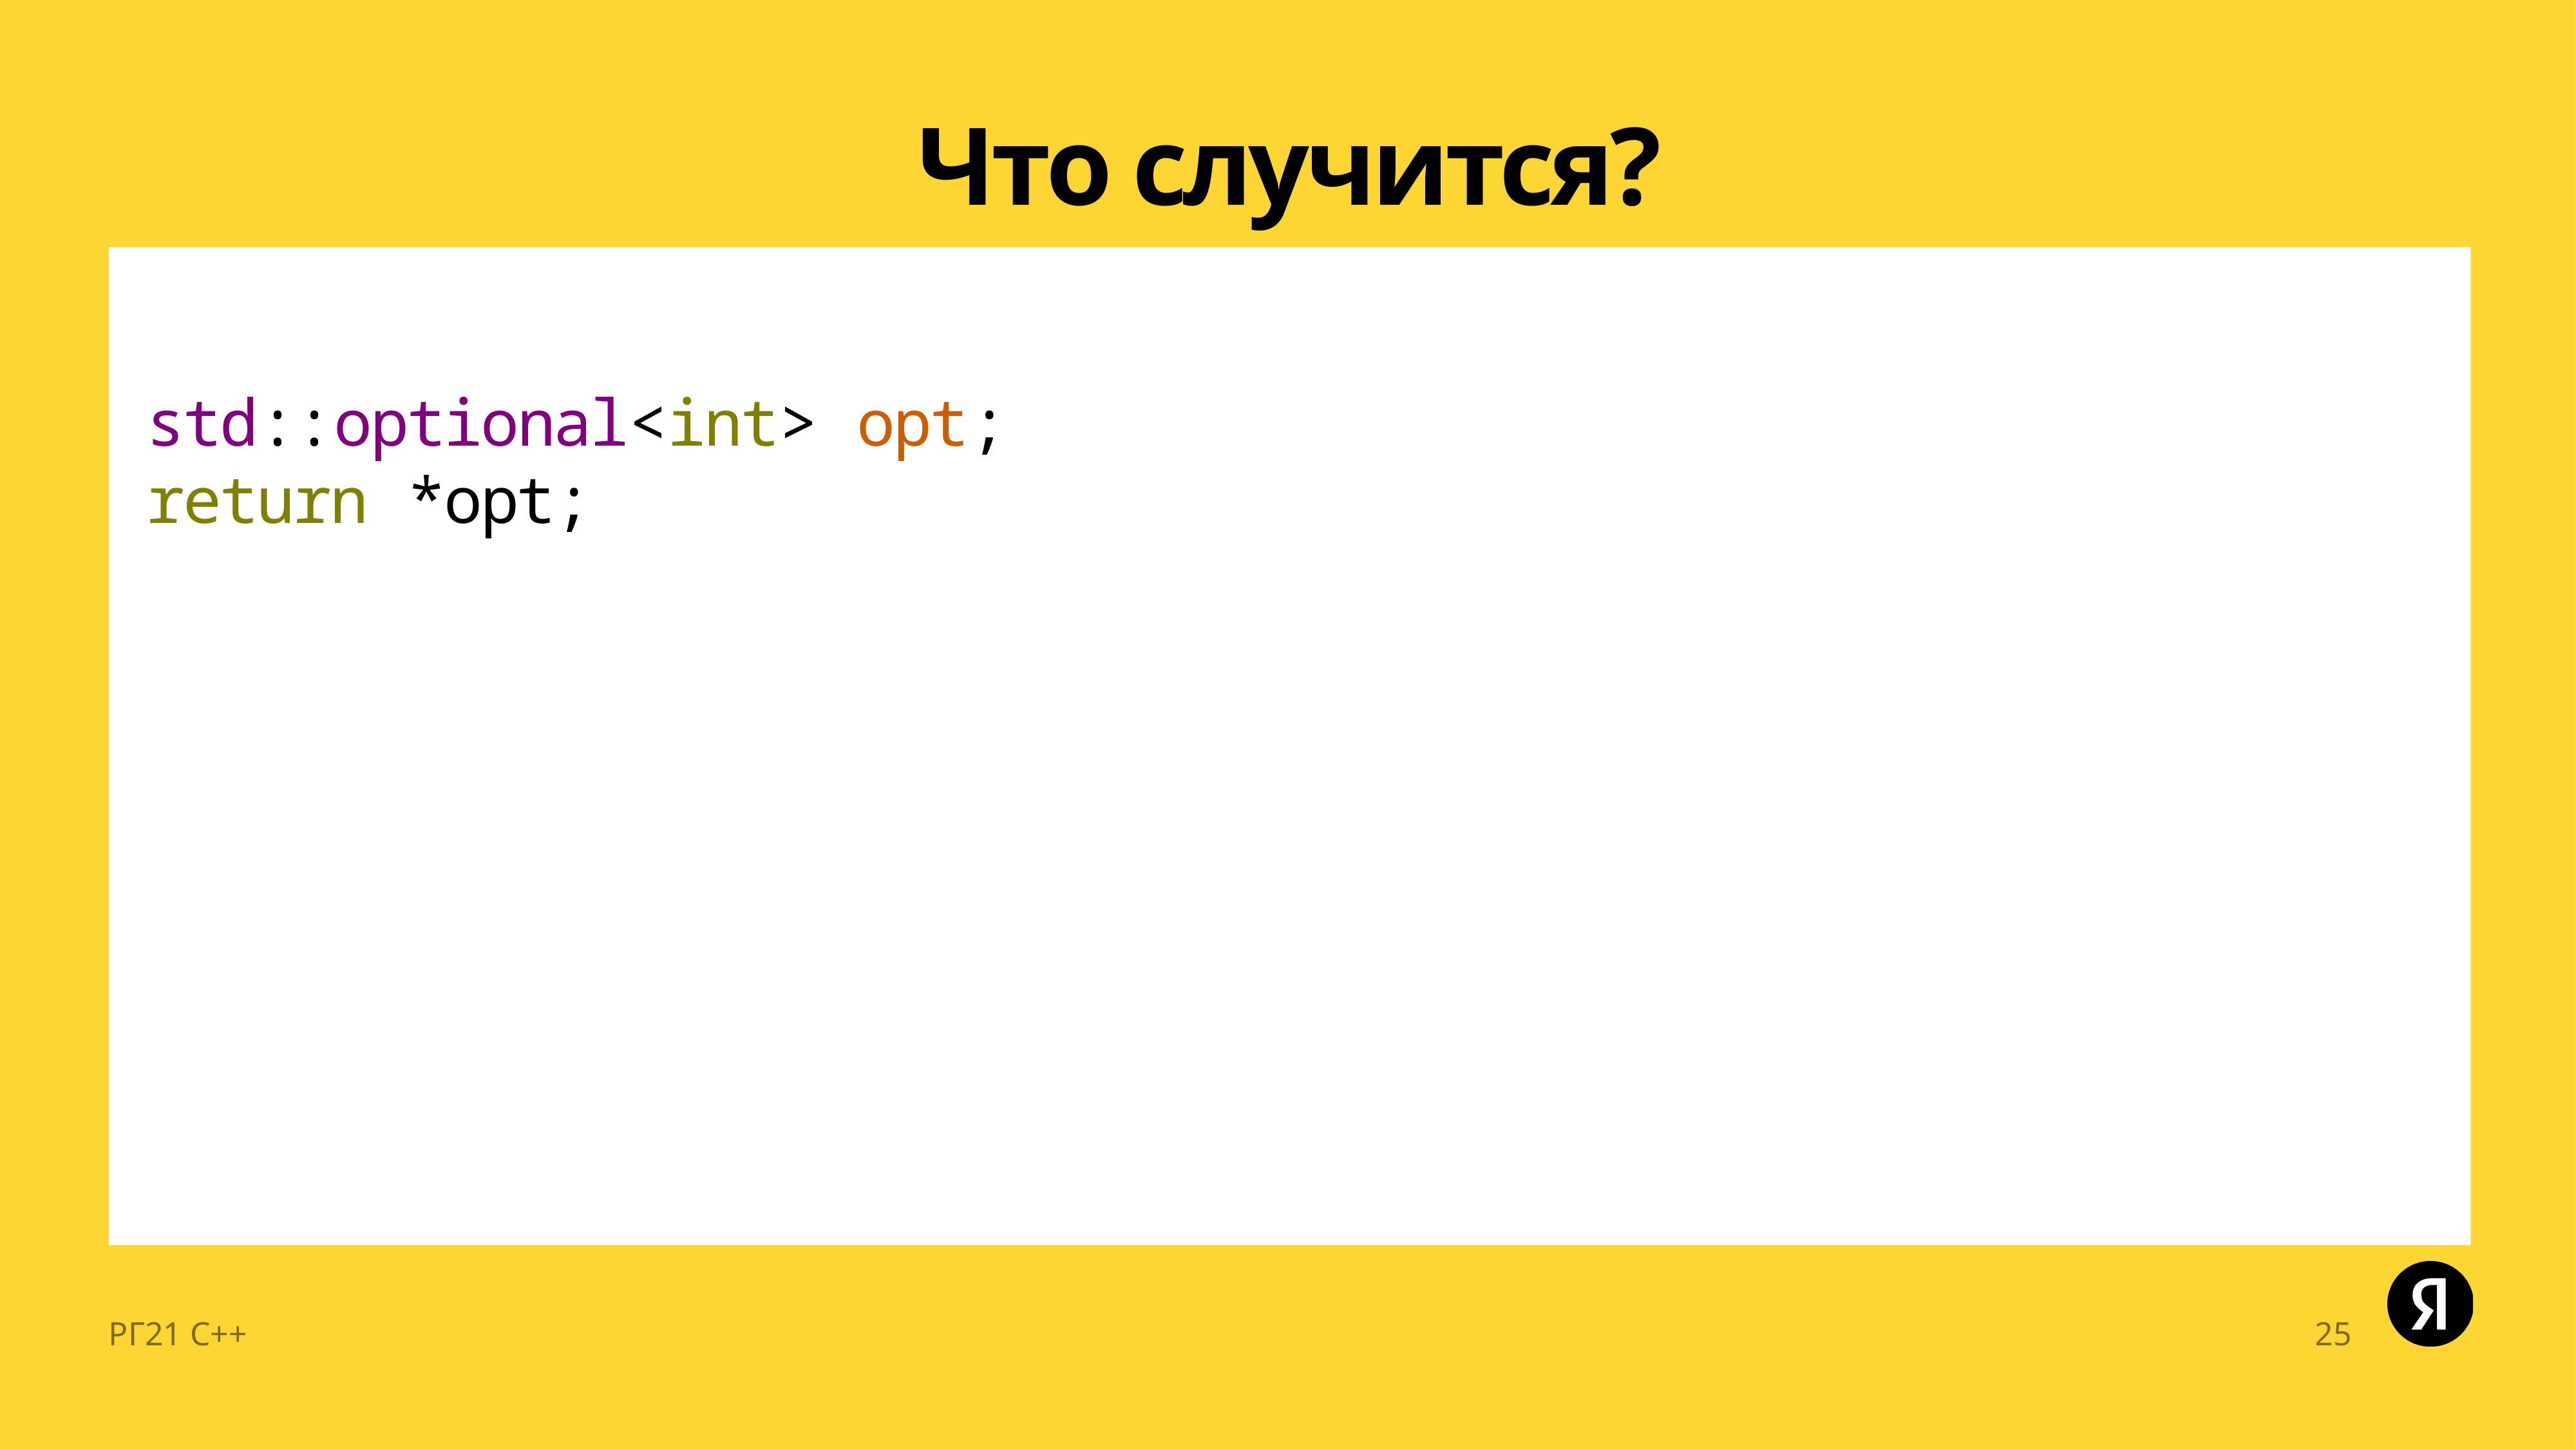

Что случится?
# std::optional<int> opt;
return *opt;
РГ21 C++
25